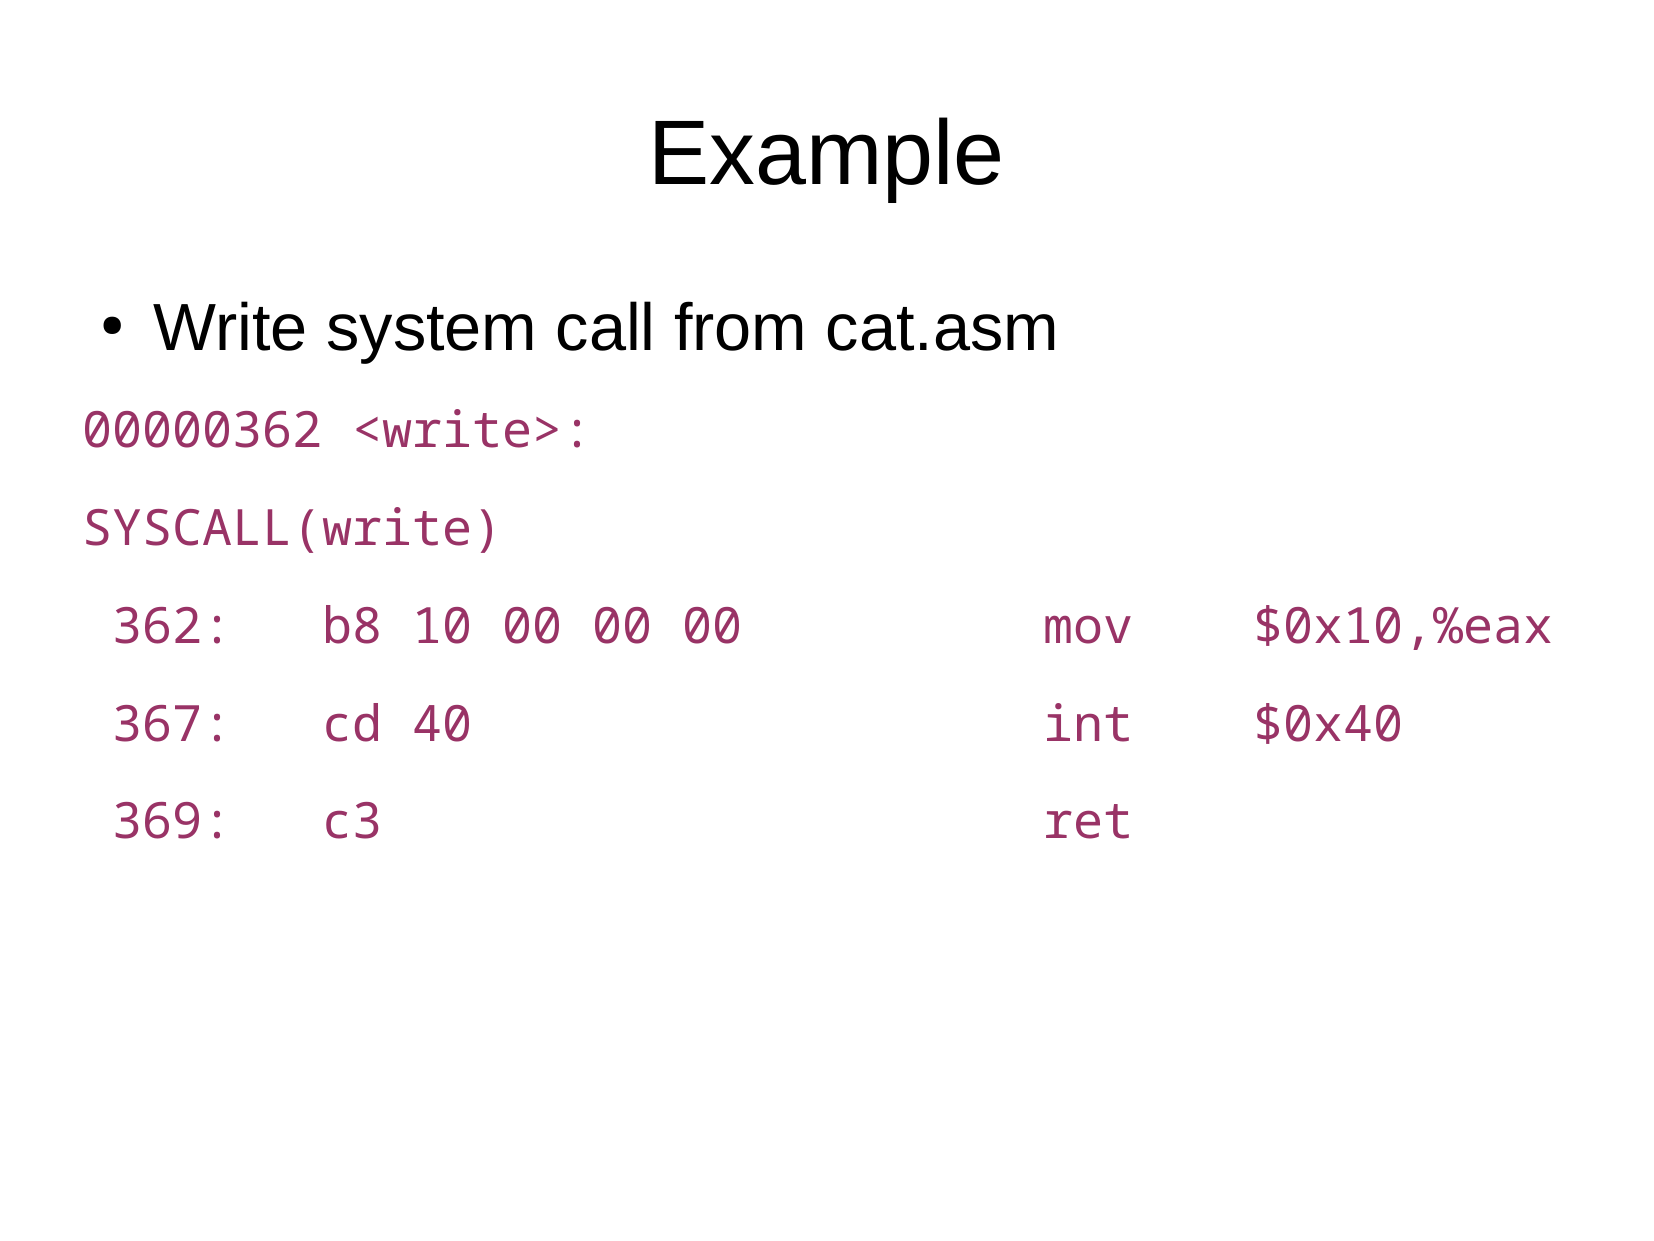

# Example
Write system call from cat.asm
00000362 <write>:
SYSCALL(write)
 362: b8 10 00 00 00 mov $0x10,%eax
 367: cd 40 int $0x40
 369: c3 ret